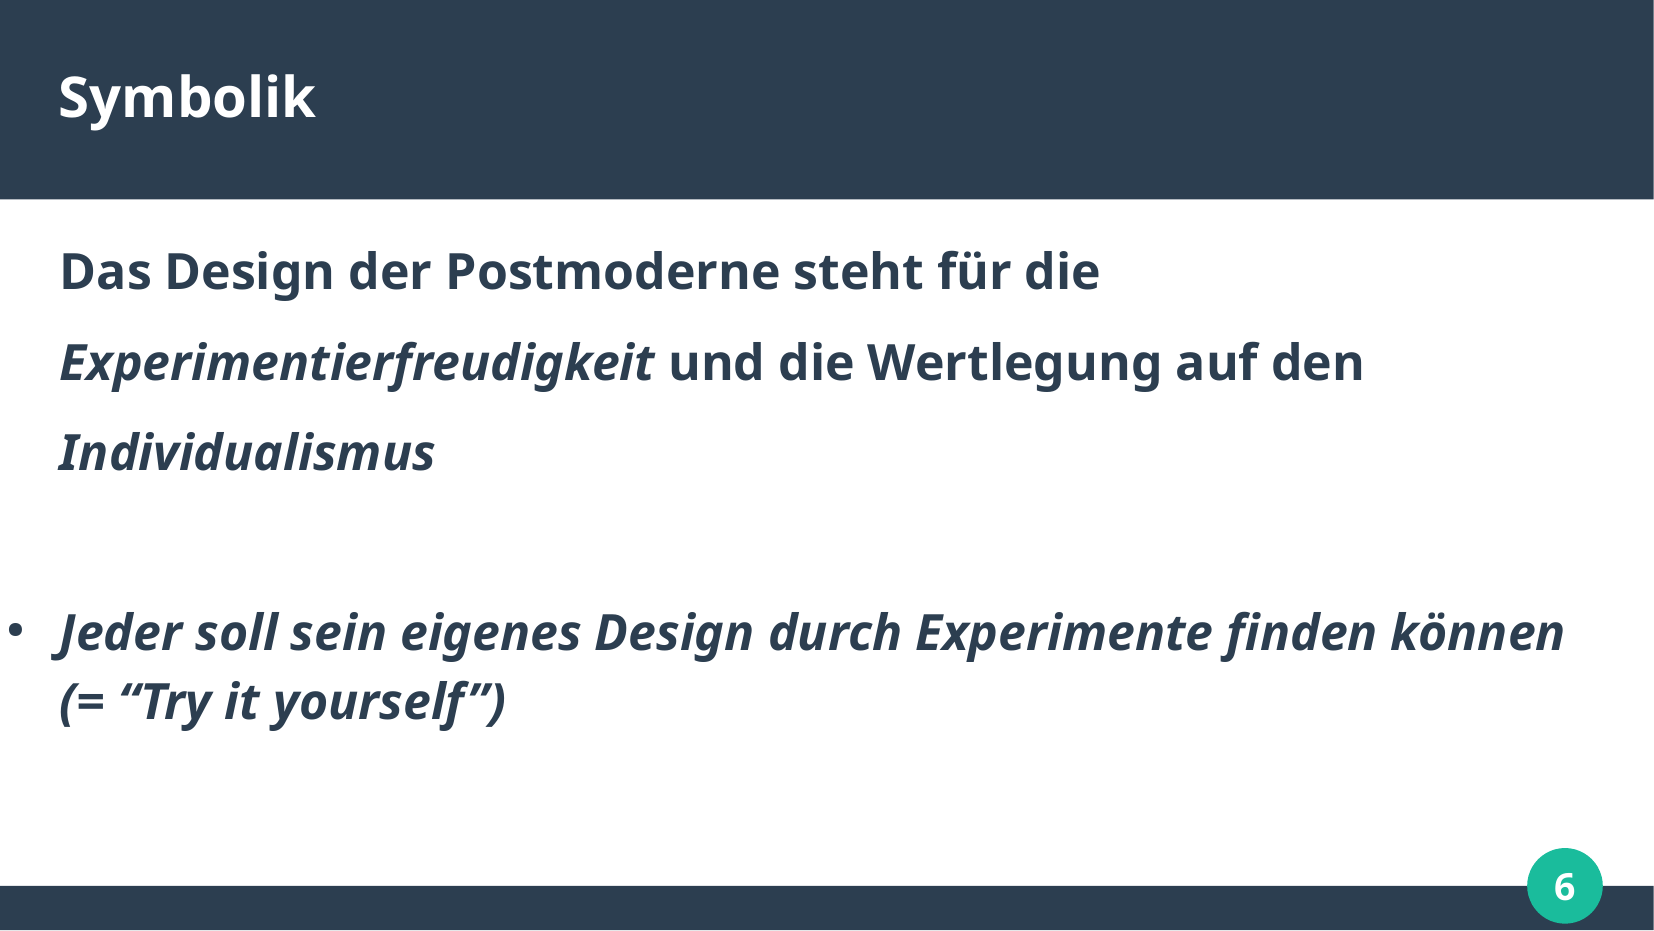

# Symbolik
Das Design der Postmoderne steht für die
Experimentierfreudigkeit und die Wertlegung auf den
Individualismus
Jeder soll sein eigenes Design durch Experimente finden können (= “Try it yourself”)